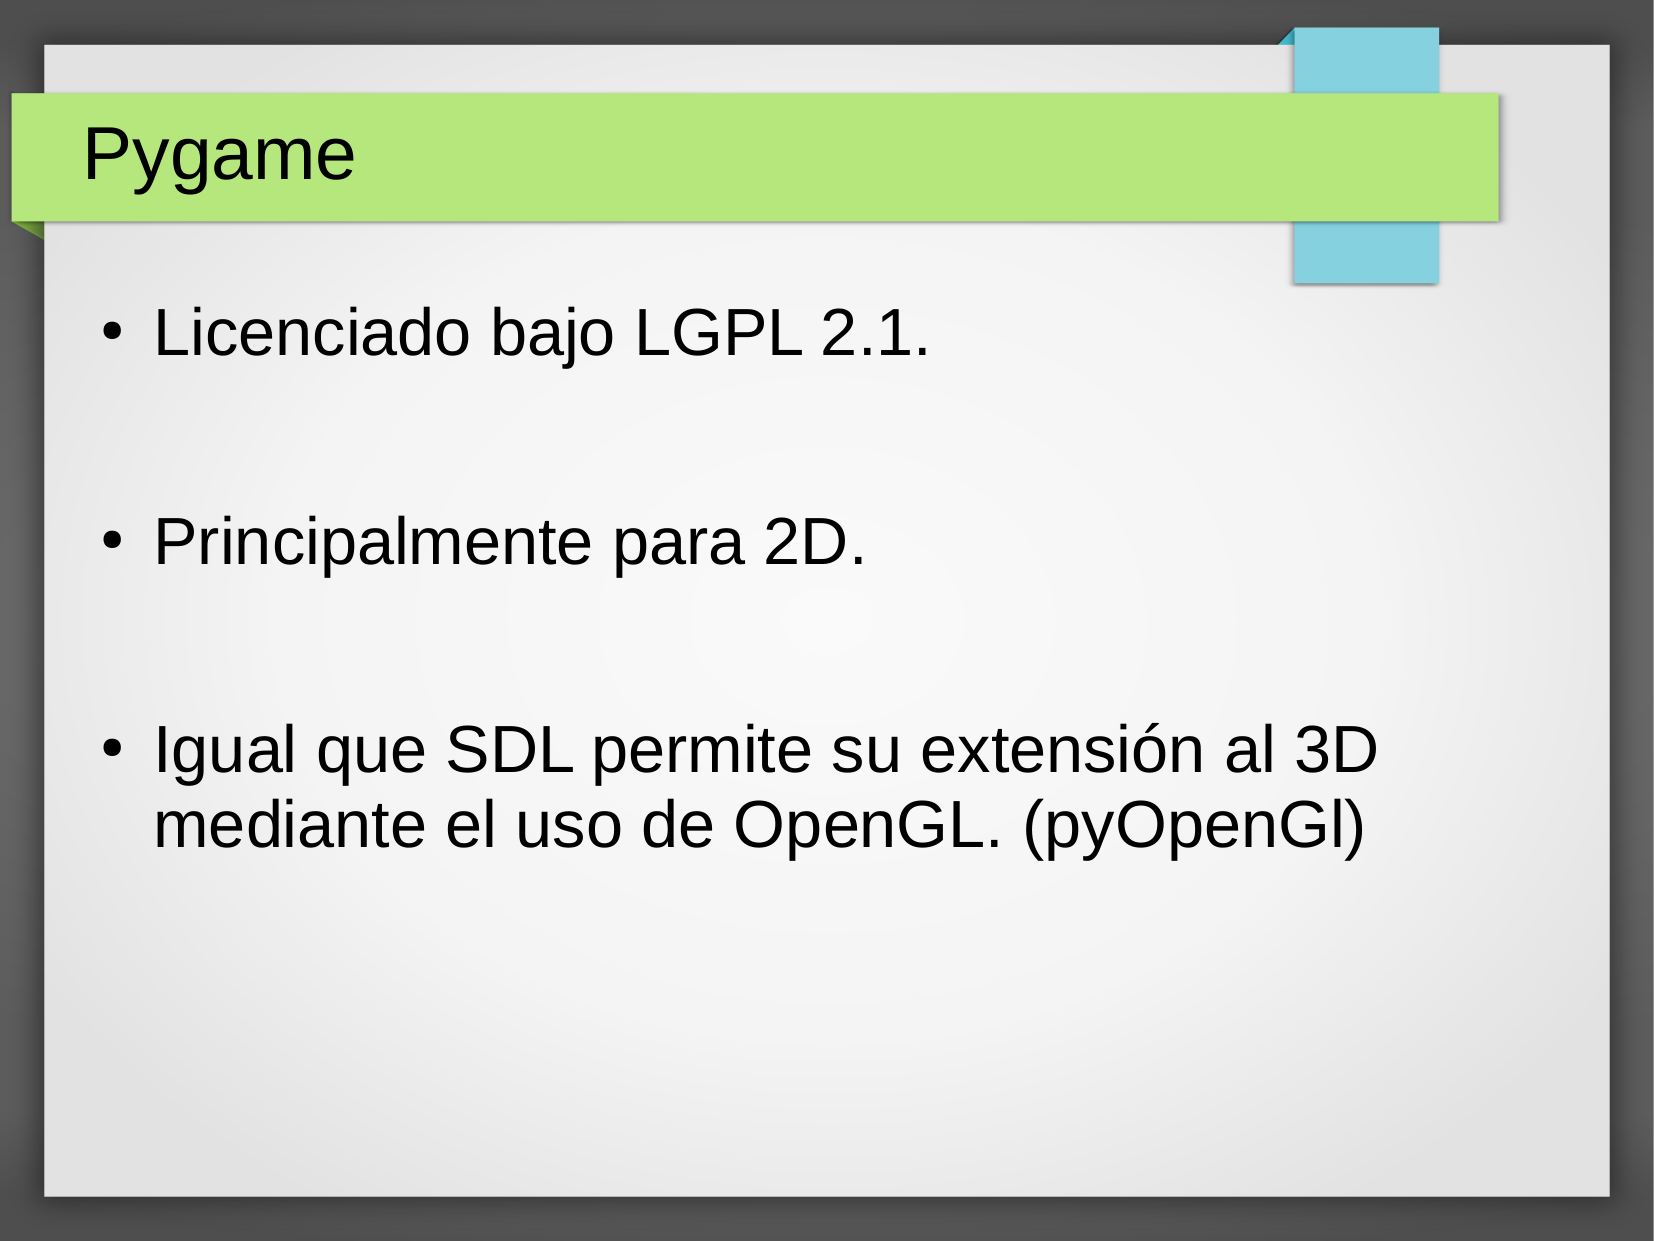

# Pygame
Licenciado bajo LGPL 2.1.
Principalmente para 2D.
Igual que SDL permite su extensión al 3D mediante el uso de OpenGL. (pyOpenGl)